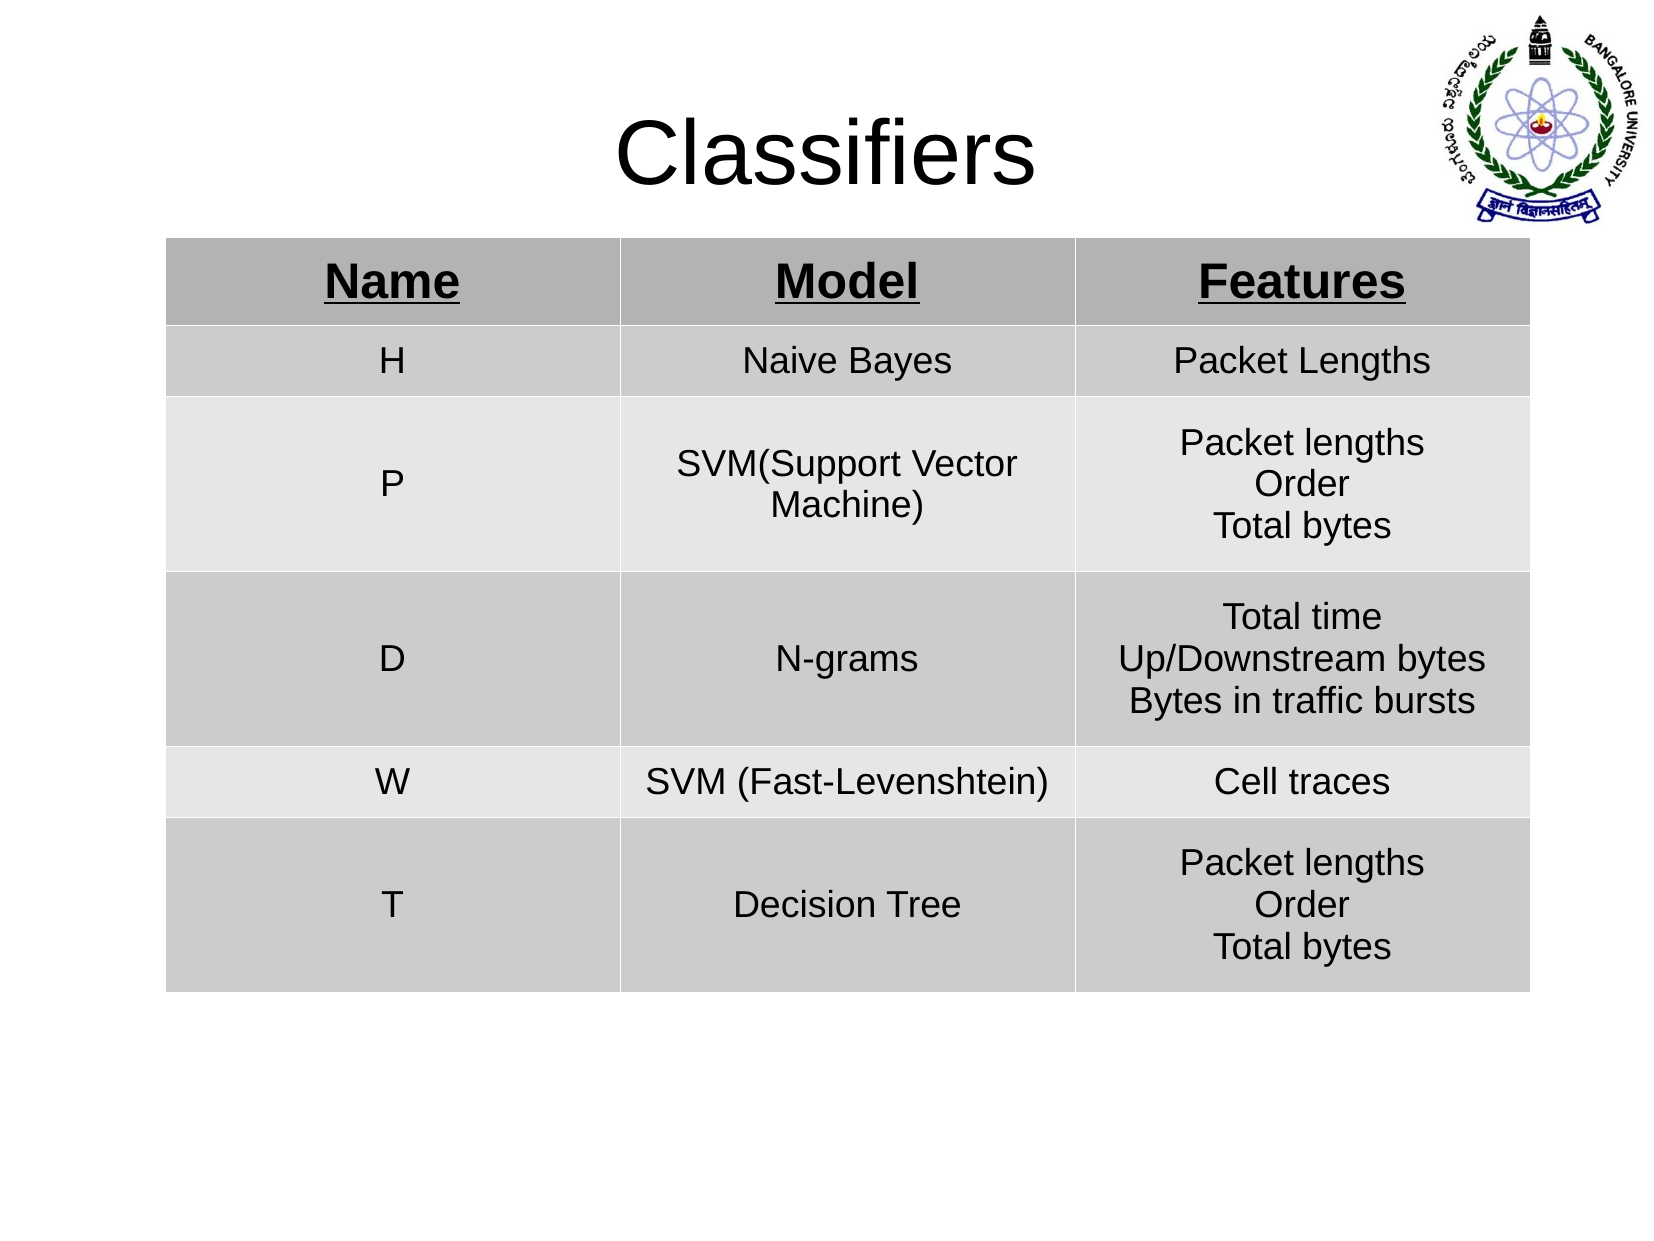

# Classifiers
| Name | Model | Features |
| --- | --- | --- |
| H | Naive Bayes | Packet Lengths |
| P | SVM(Support Vector Machine) | Packet lengths Order Total bytes |
| D | N-grams | Total time Up/Downstream bytes Bytes in traffic bursts |
| W | SVM (Fast-Levenshtein) | Cell traces |
| T | Decision Tree | Packet lengths Order Total bytes |